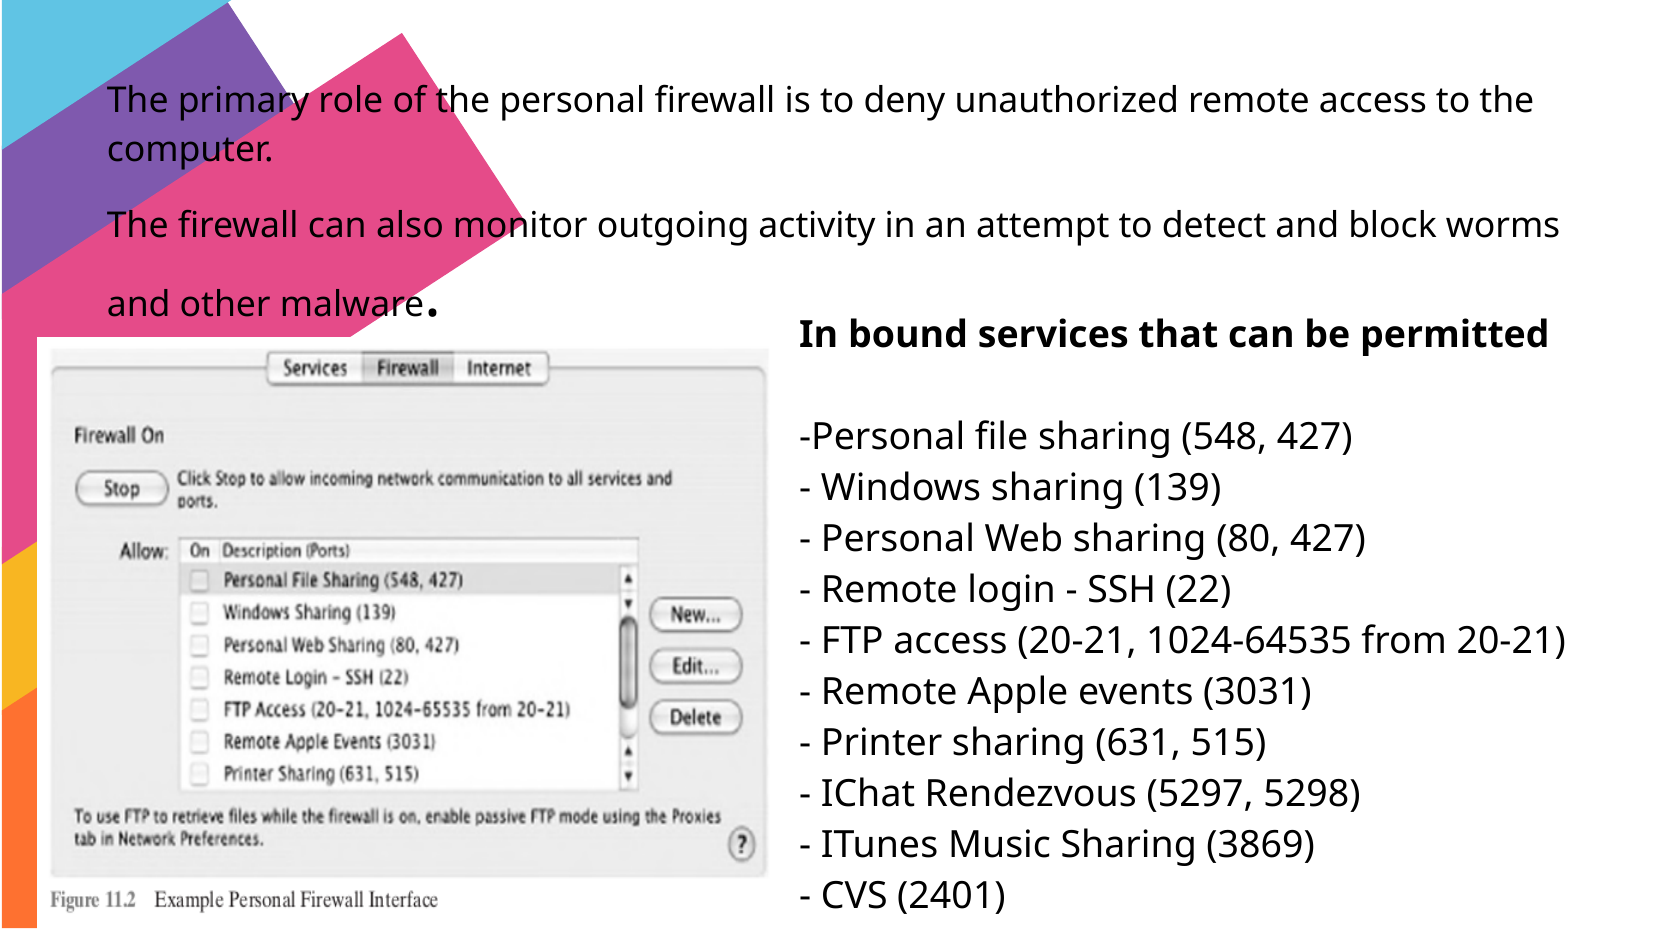

# The primary role of the personal firewall is to deny unauthorized remote access to the computer.
The firewall can also monitor outgoing activity in an attempt to detect and block worms and other malware.
In bound services that can be permitted
-Personal file sharing (548, 427)
- Windows sharing (139)
- Personal Web sharing (80, 427)
- Remote login - SSH (22)
- FTP access (20-21, 1024-64535 from 20-21)
- Remote Apple events (3031)
- Printer sharing (631, 515)
- IChat Rendezvous (5297, 5298)
- ITunes Music Sharing (3869)
- CVS (2401)